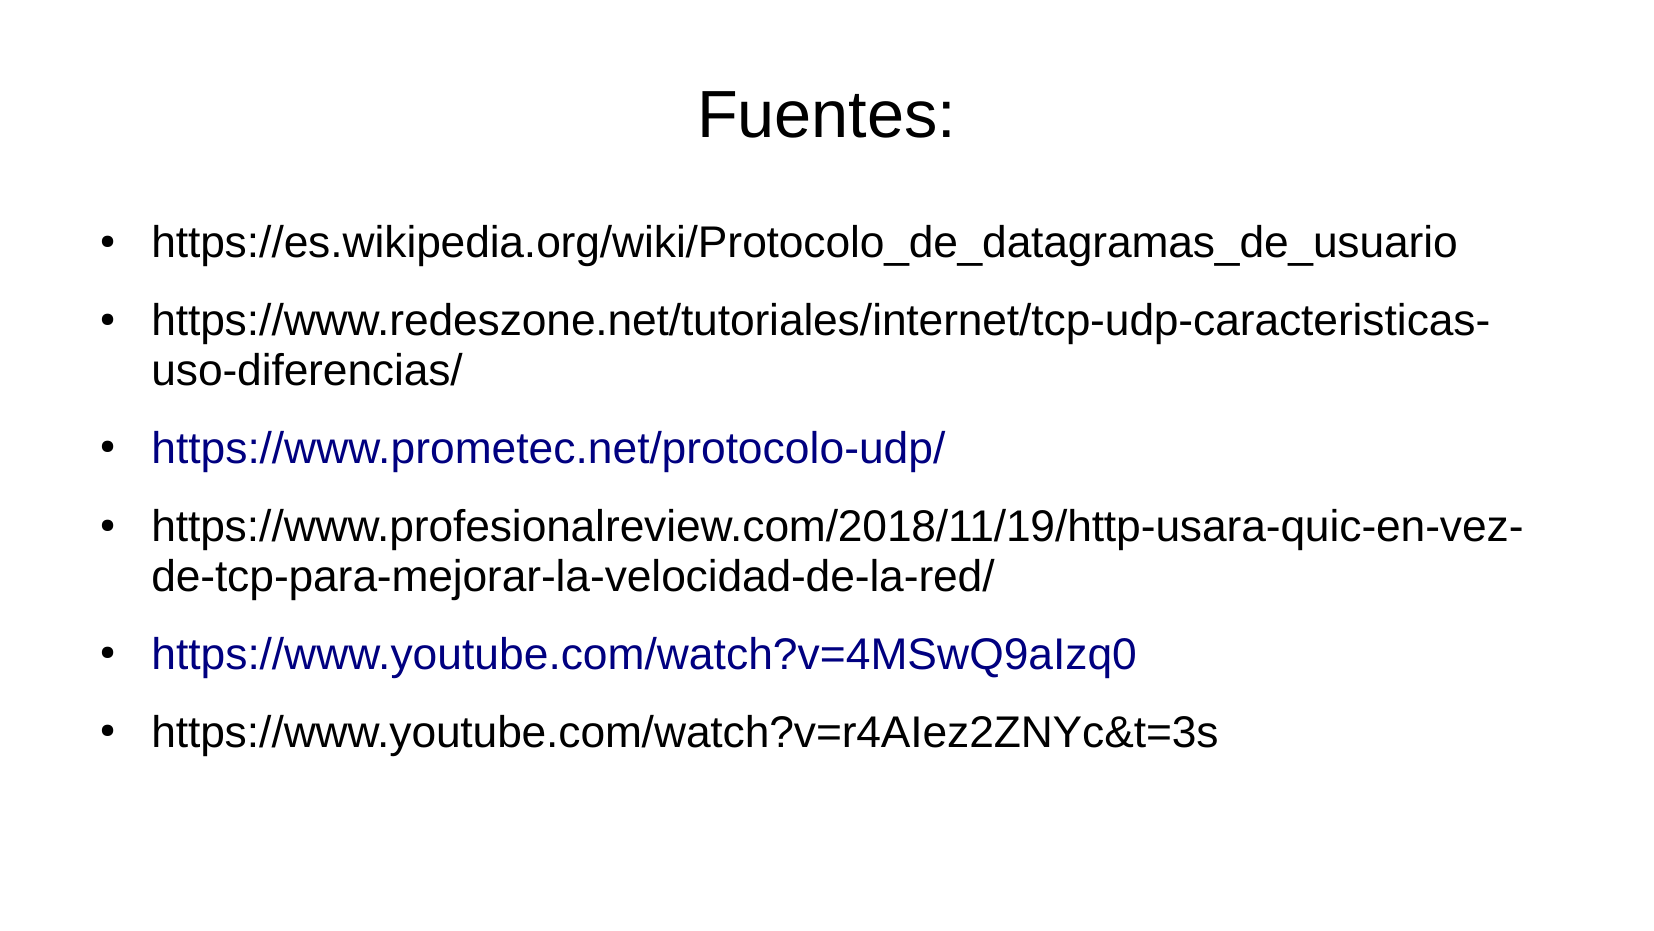

# Fuentes:
https://es.wikipedia.org/wiki/Protocolo_de_datagramas_de_usuario
https://www.redeszone.net/tutoriales/internet/tcp-udp-caracteristicas-uso-diferencias/
https://www.prometec.net/protocolo-udp/
https://www.profesionalreview.com/2018/11/19/http-usara-quic-en-vez-de-tcp-para-mejorar-la-velocidad-de-la-red/
https://www.youtube.com/watch?v=4MSwQ9aIzq0
https://www.youtube.com/watch?v=r4AIez2ZNYc&t=3s